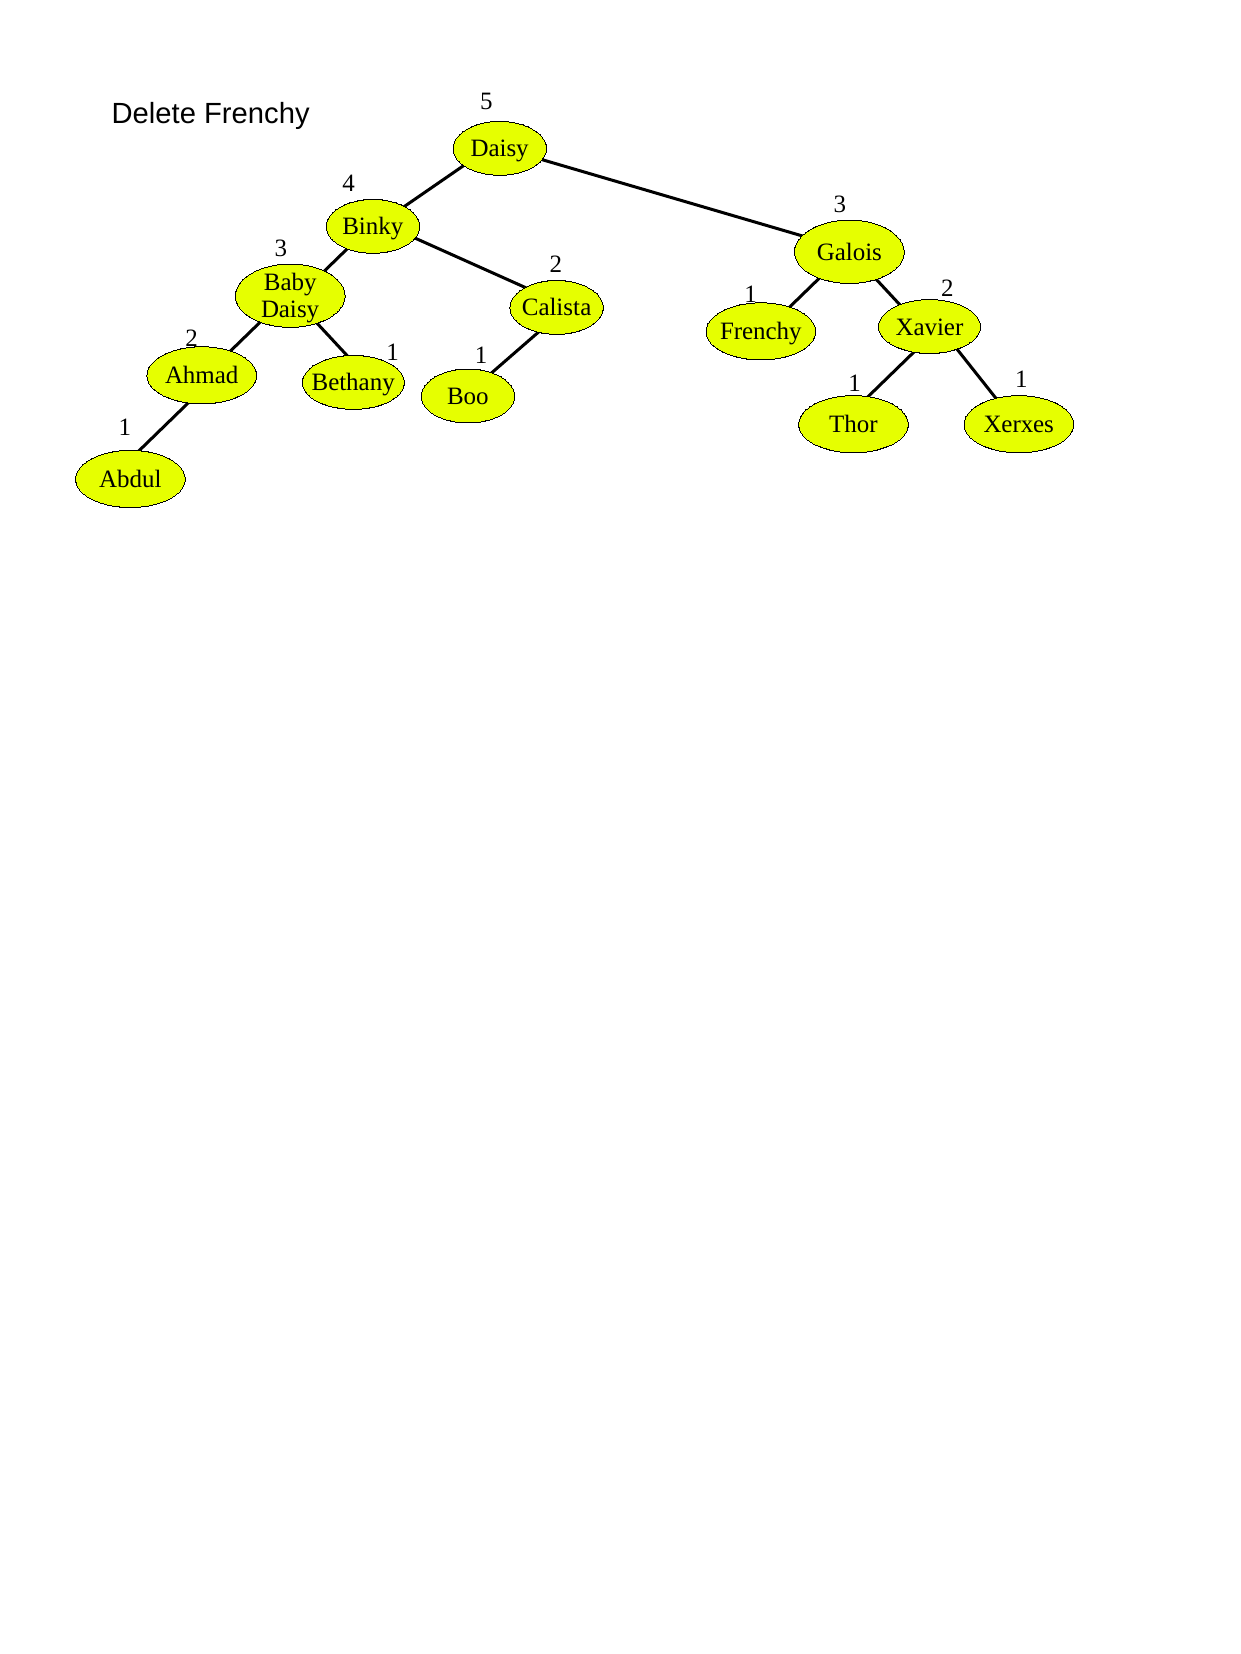

5
Delete Frenchy
Daisy
4
3
Binky
Galois
3
2
Baby
Daisy
2
1
Calista
Xavier
Frenchy
2
1
1
Ahmad
Bethany
1
1
Boo
Thor
Xerxes
1
Abdul